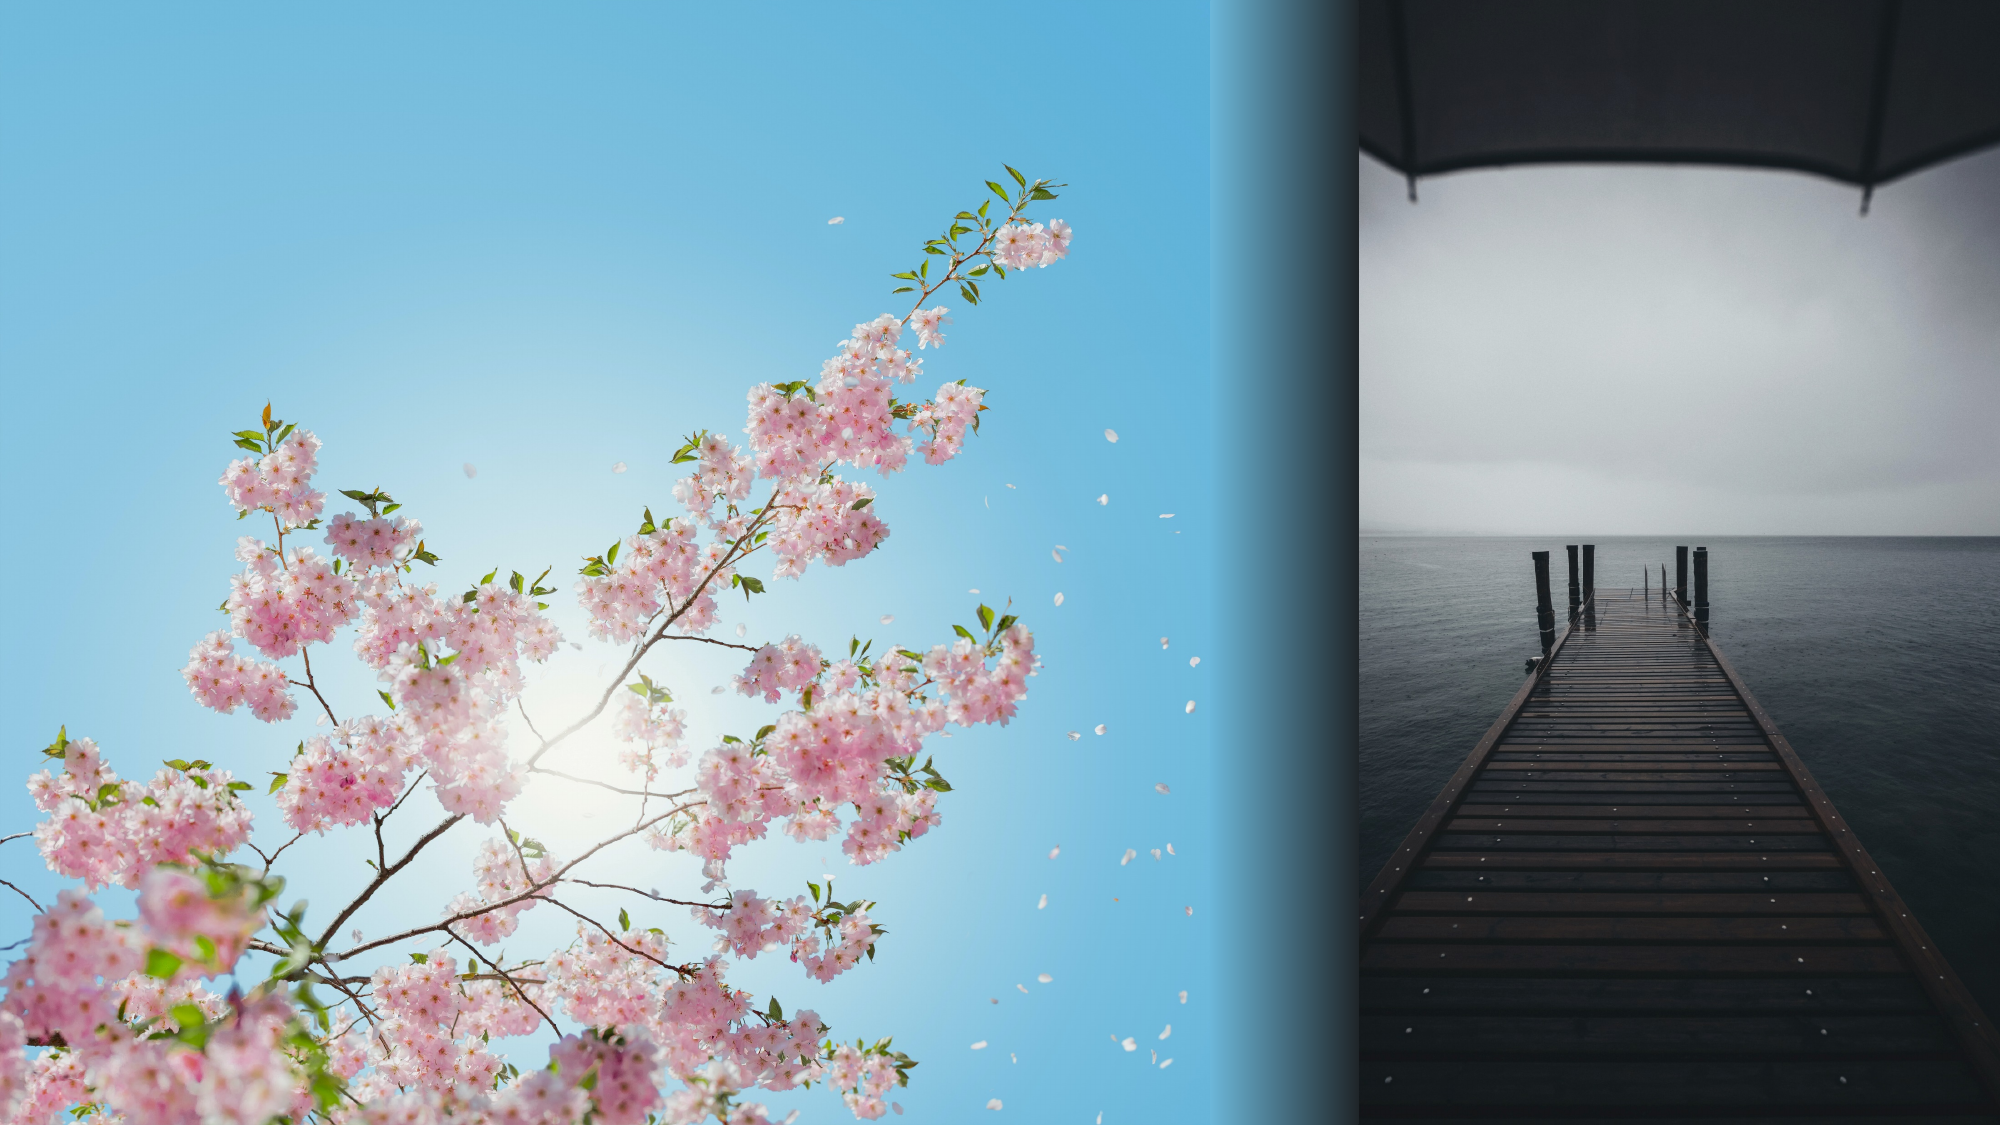

Photo by Alessio Lin on Unsplash
Photo by Anders Jildén on Unsplash